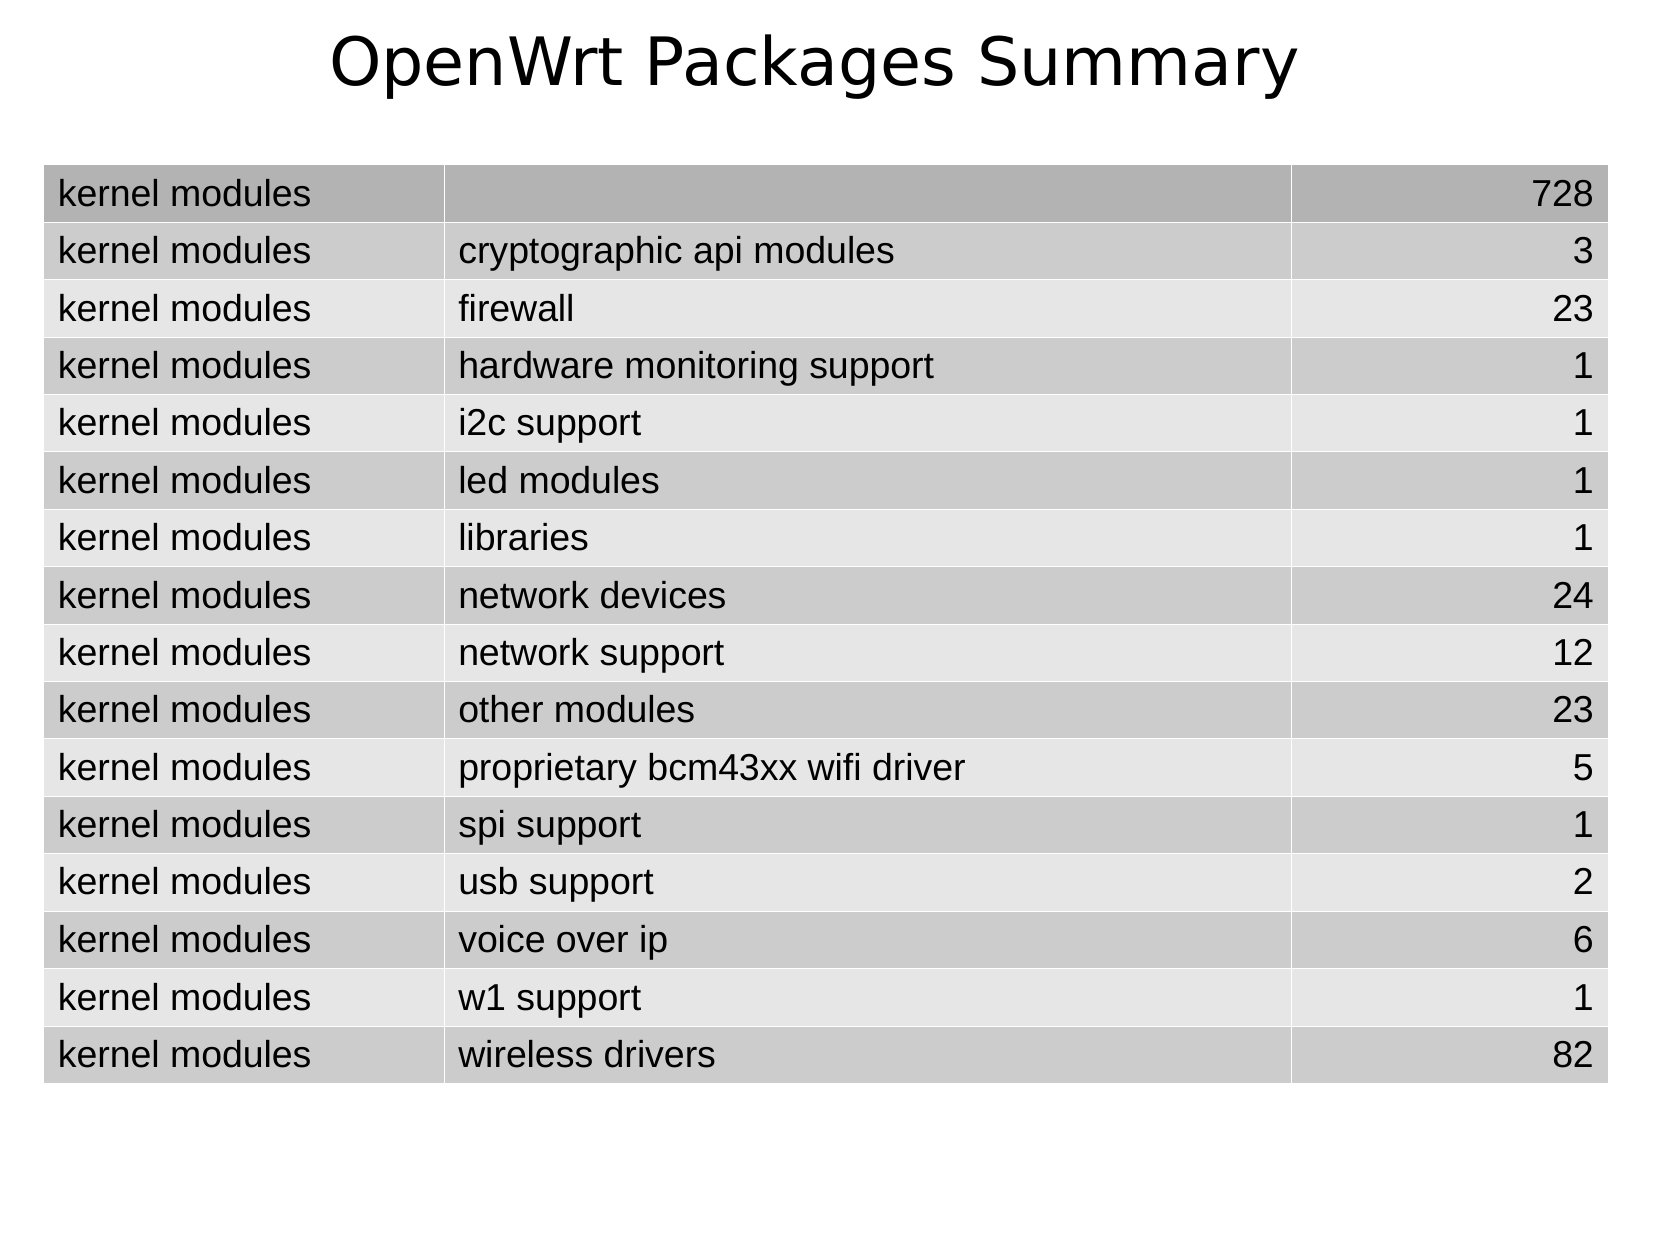

# OpenWrt Packages Summary
| kernel modules | | 728 |
| --- | --- | --- |
| kernel modules | cryptographic api modules | 3 |
| kernel modules | firewall | 23 |
| kernel modules | hardware monitoring support | 1 |
| kernel modules | i2c support | 1 |
| kernel modules | led modules | 1 |
| kernel modules | libraries | 1 |
| kernel modules | network devices | 24 |
| kernel modules | network support | 12 |
| kernel modules | other modules | 23 |
| kernel modules | proprietary bcm43xx wifi driver | 5 |
| kernel modules | spi support | 1 |
| kernel modules | usb support | 2 |
| kernel modules | voice over ip | 6 |
| kernel modules | w1 support | 1 |
| kernel modules | wireless drivers | 82 |